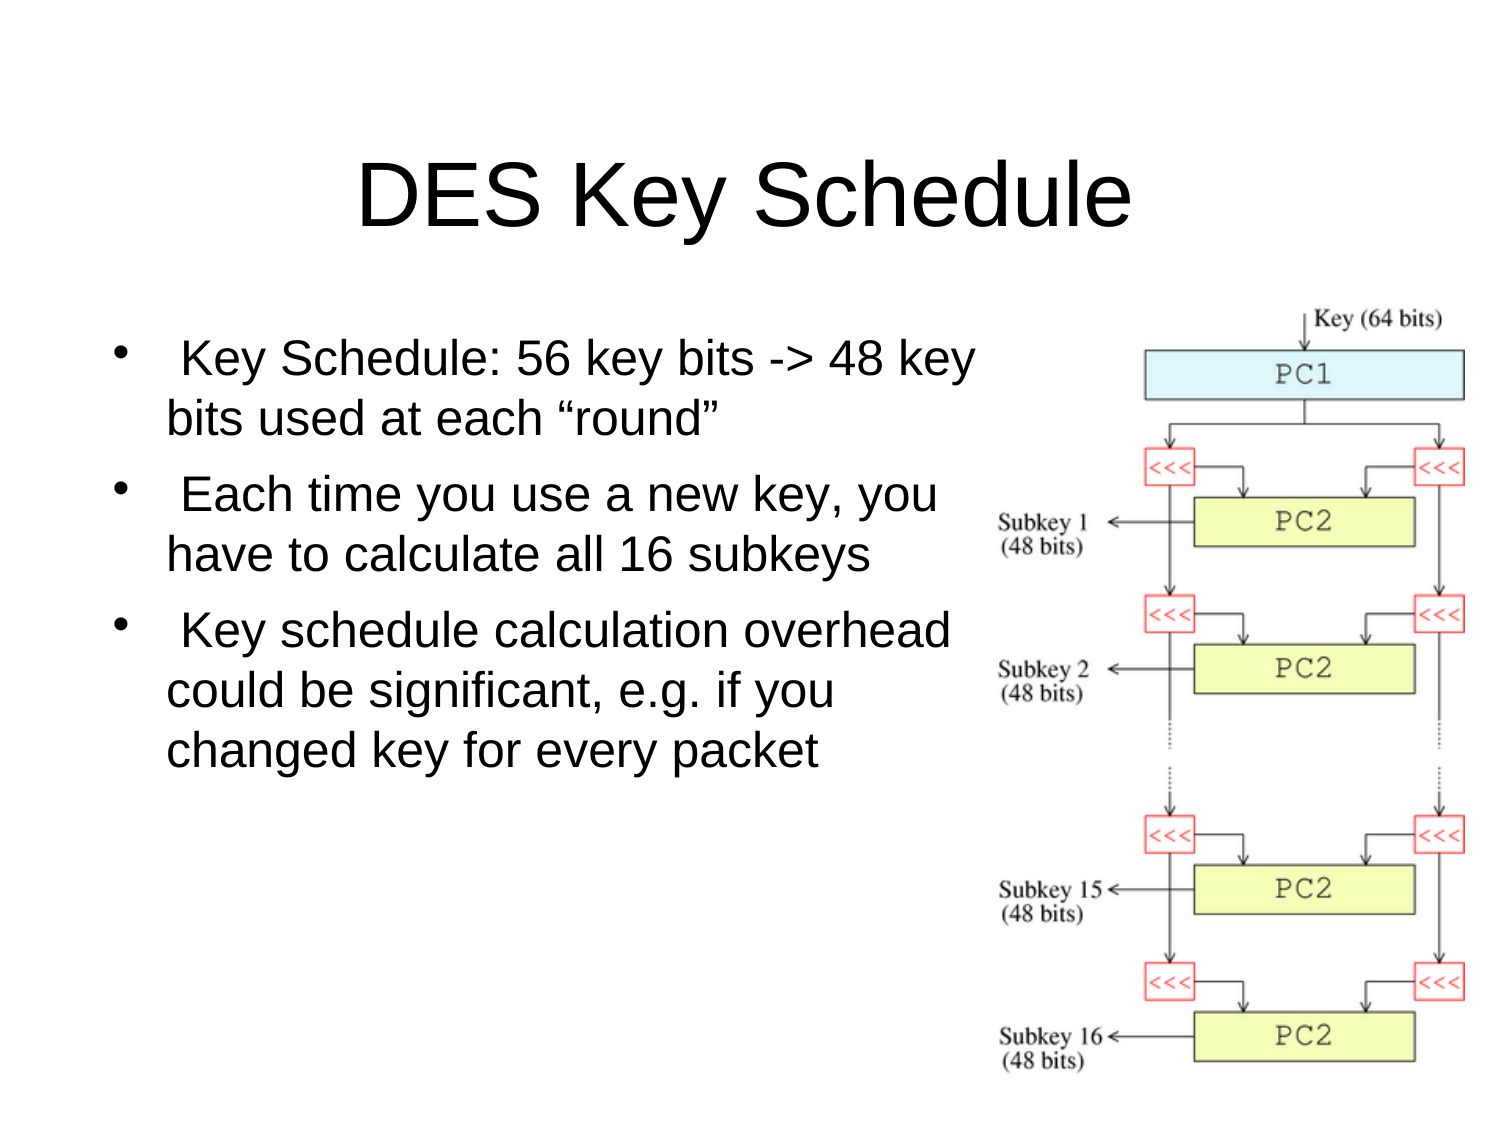

# DES Key Schedule
 Key Schedule: 56 key bits -> 48 key bits used at each “round”
 Each time you use a new key, you have to calculate all 16 subkeys
 Key schedule calculation overhead could be significant, e.g. if you changed key for every packet